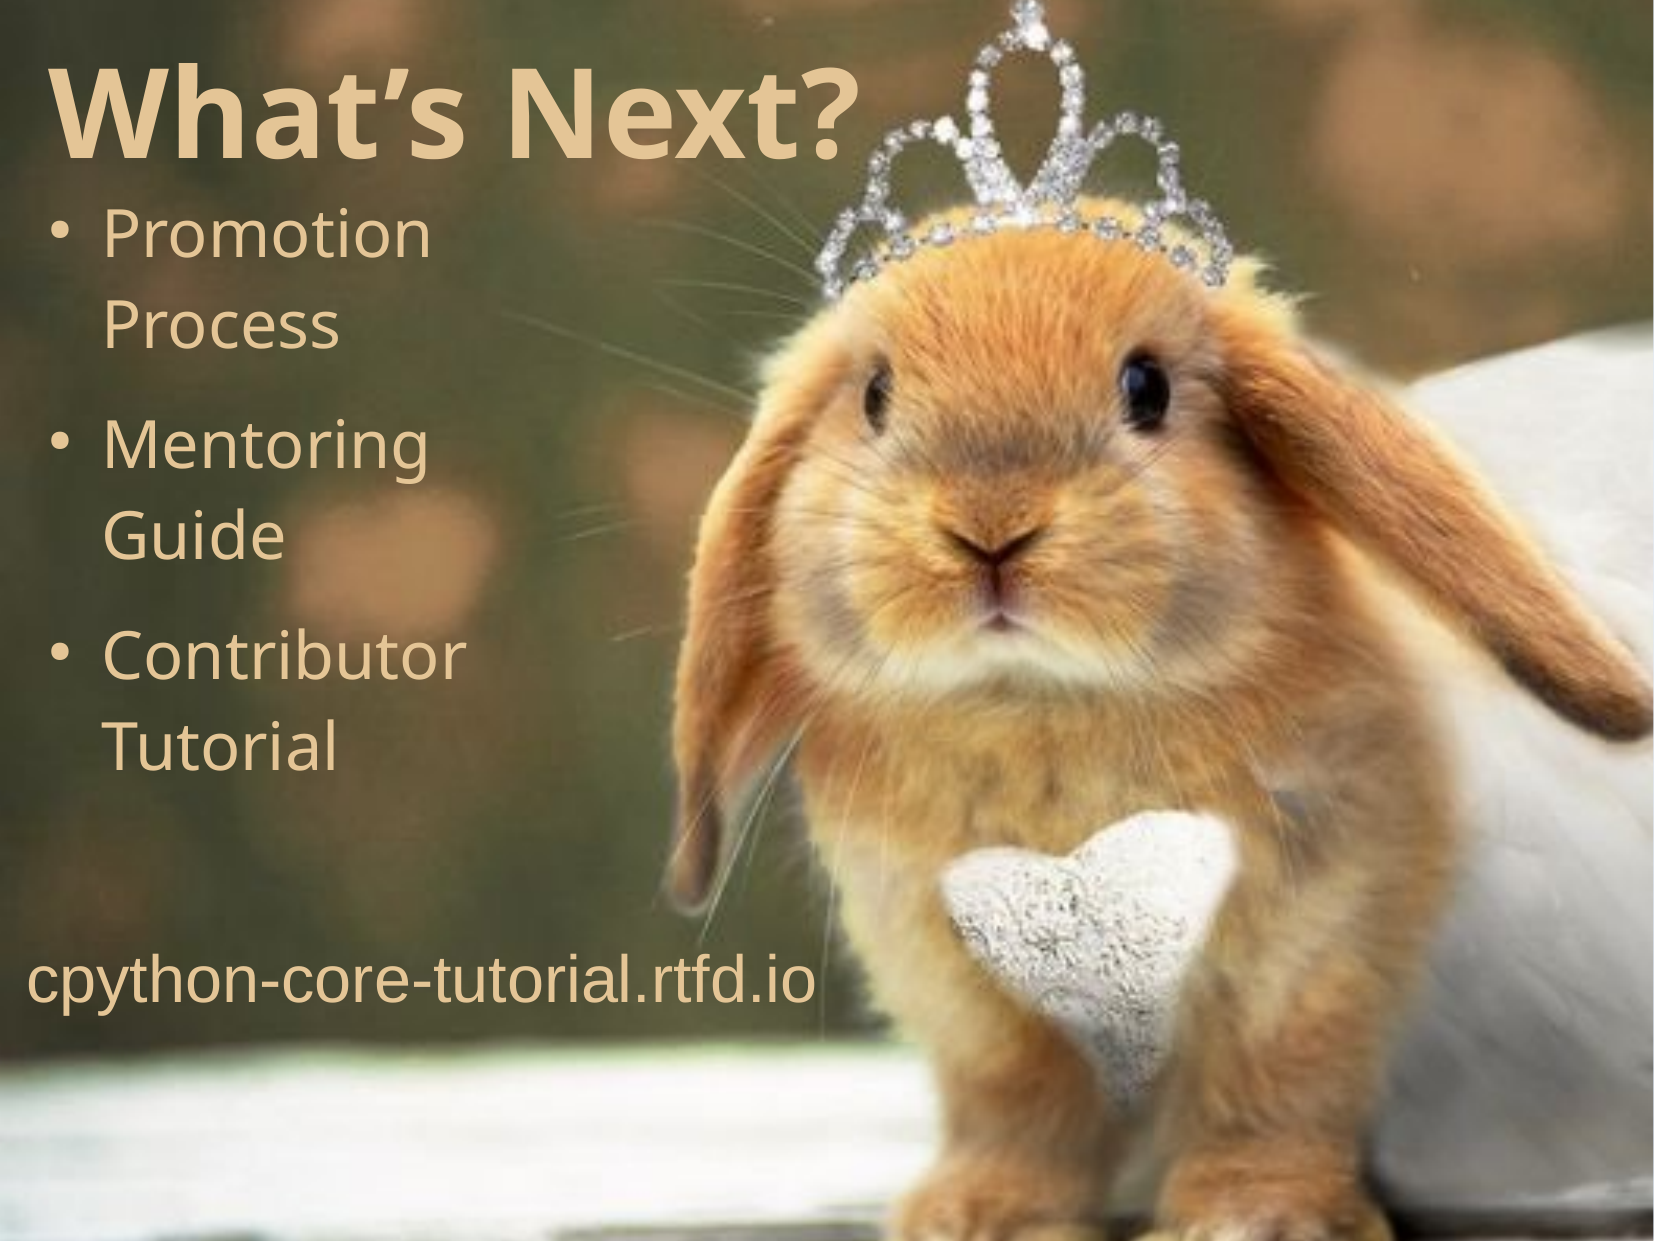

What’s Next?
# Promotion Process
Mentoring
Guide
Contributor
Tutorial
cpython-core-tutorial.rtfd.io